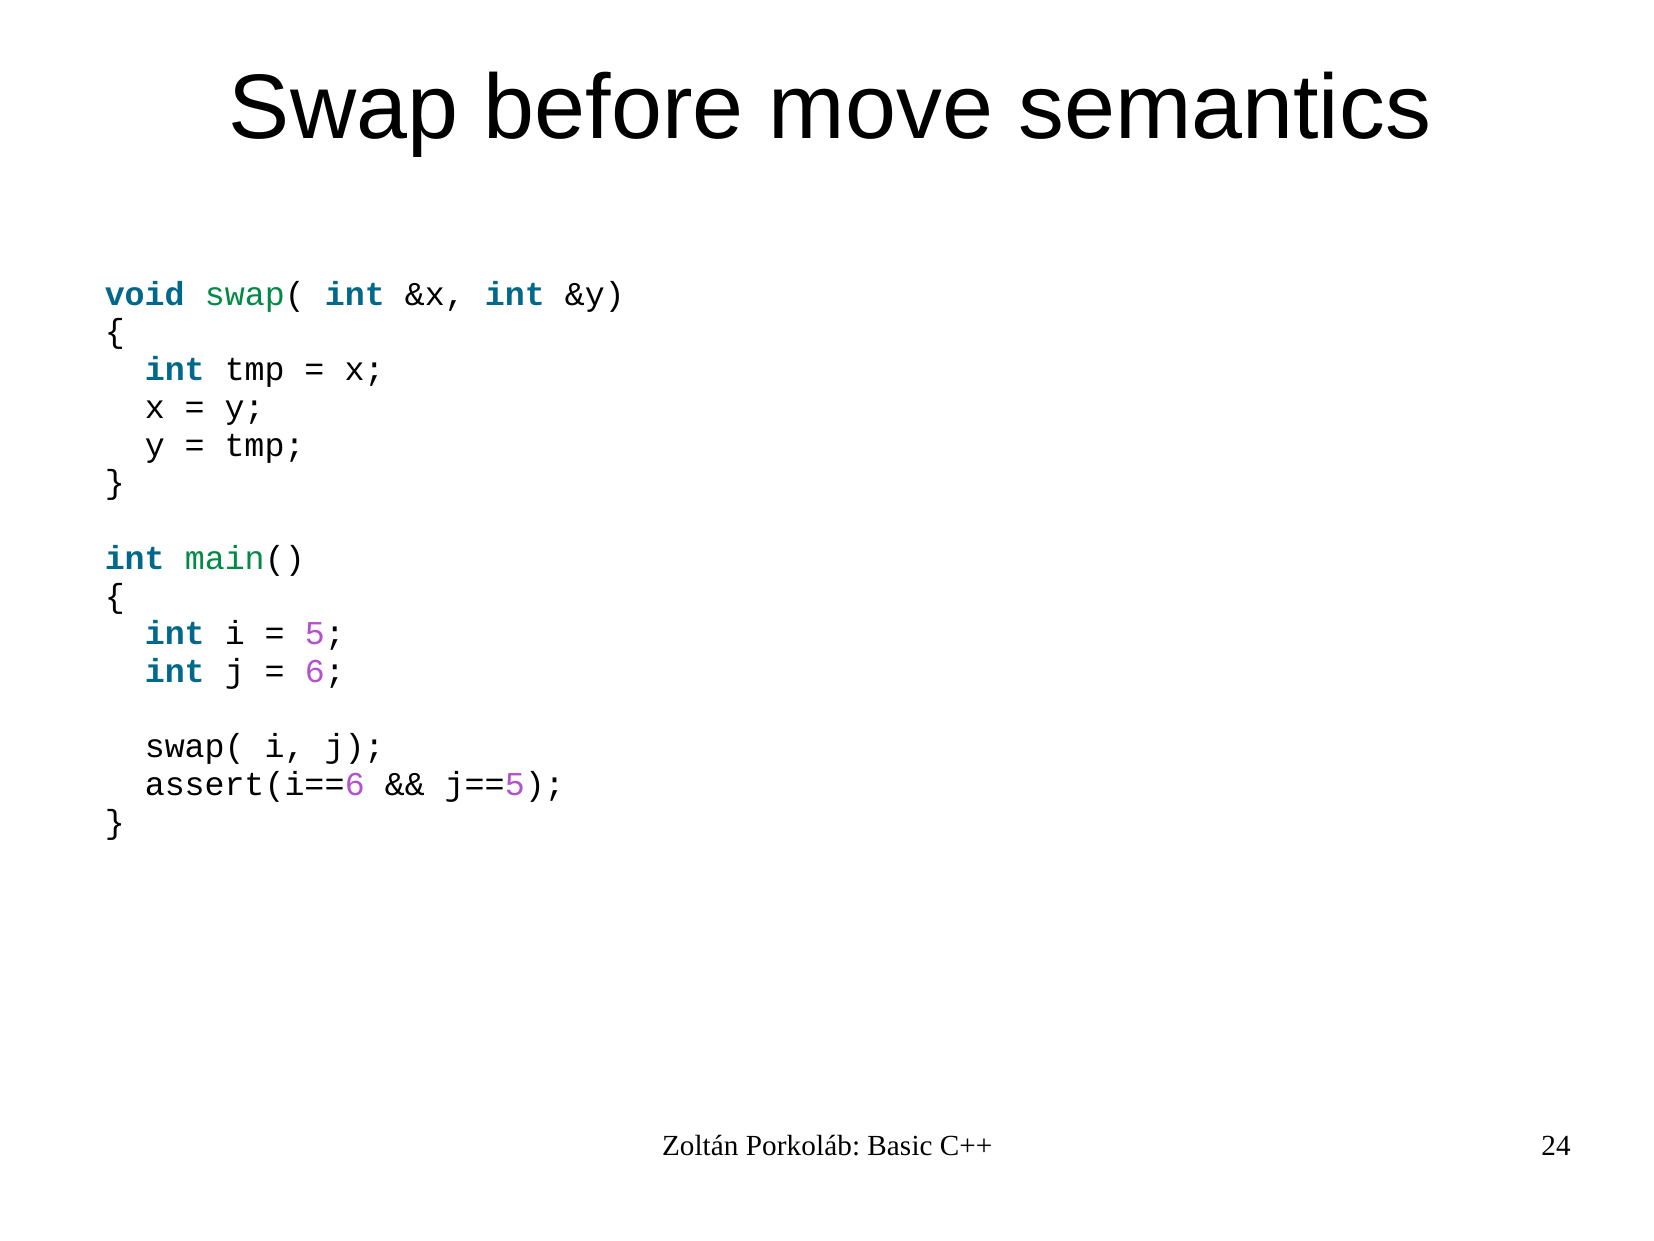

# Swap before move semantics
void swap( int &x, int &y)
{
 int tmp = x;
 x = y;
 y = tmp;
}
int main()
{
 int i = 5;
 int j = 6;
 swap( i, j);
 assert(i==6 && j==5);
}
Zoltán Porkoláb: Basic C++
24